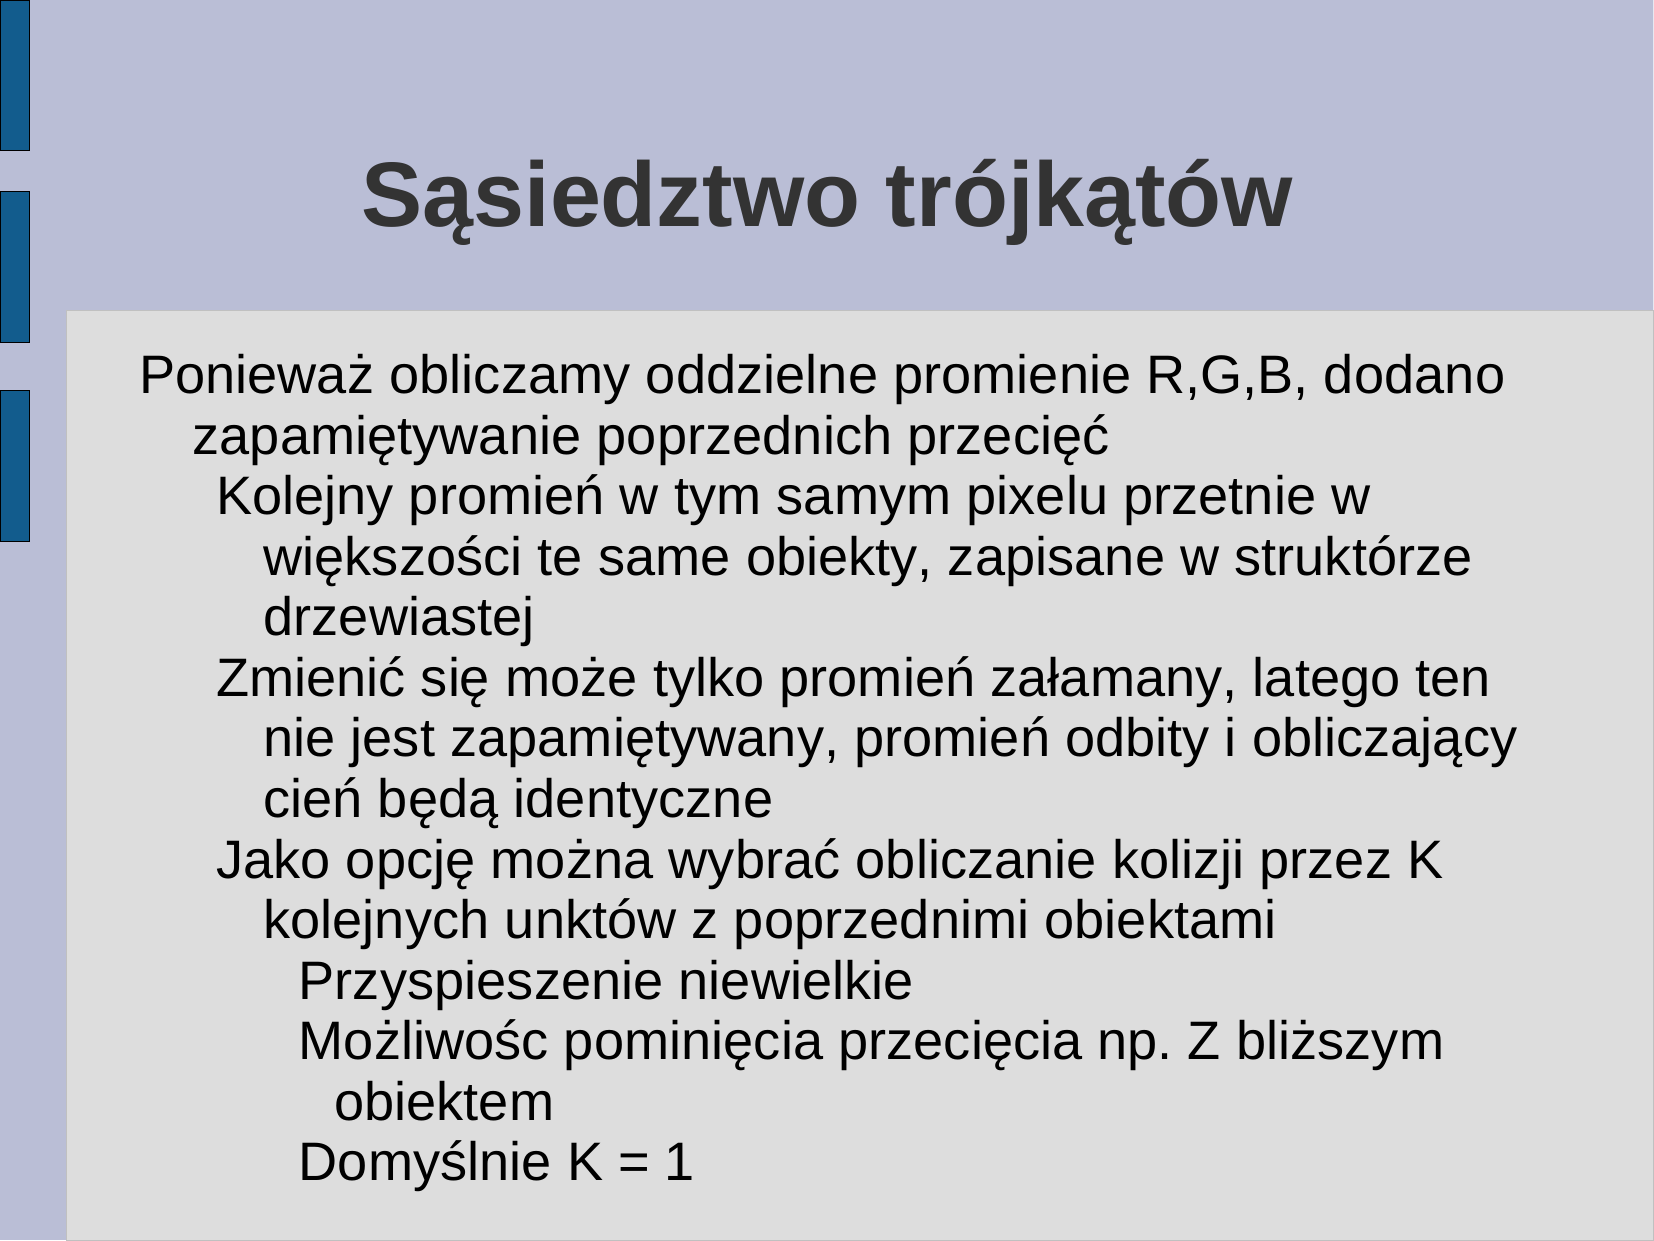

# Sąsiedztwo trójkątów
Ponieważ obliczamy oddzielne promienie R,G,B, dodano zapamiętywanie poprzednich przecięć
Kolejny promień w tym samym pixelu przetnie w większości te same obiekty, zapisane w struktórze drzewiastej
Zmienić się może tylko promień załamany, latego ten nie jest zapamiętywany, promień odbity i obliczający cień będą identyczne
Jako opcję można wybrać obliczanie kolizji przez K kolejnych unktów z poprzednimi obiektami
Przyspieszenie niewielkie
Możliwośc pominięcia przecięcia np. Z bliższym obiektem
Domyślnie K = 1